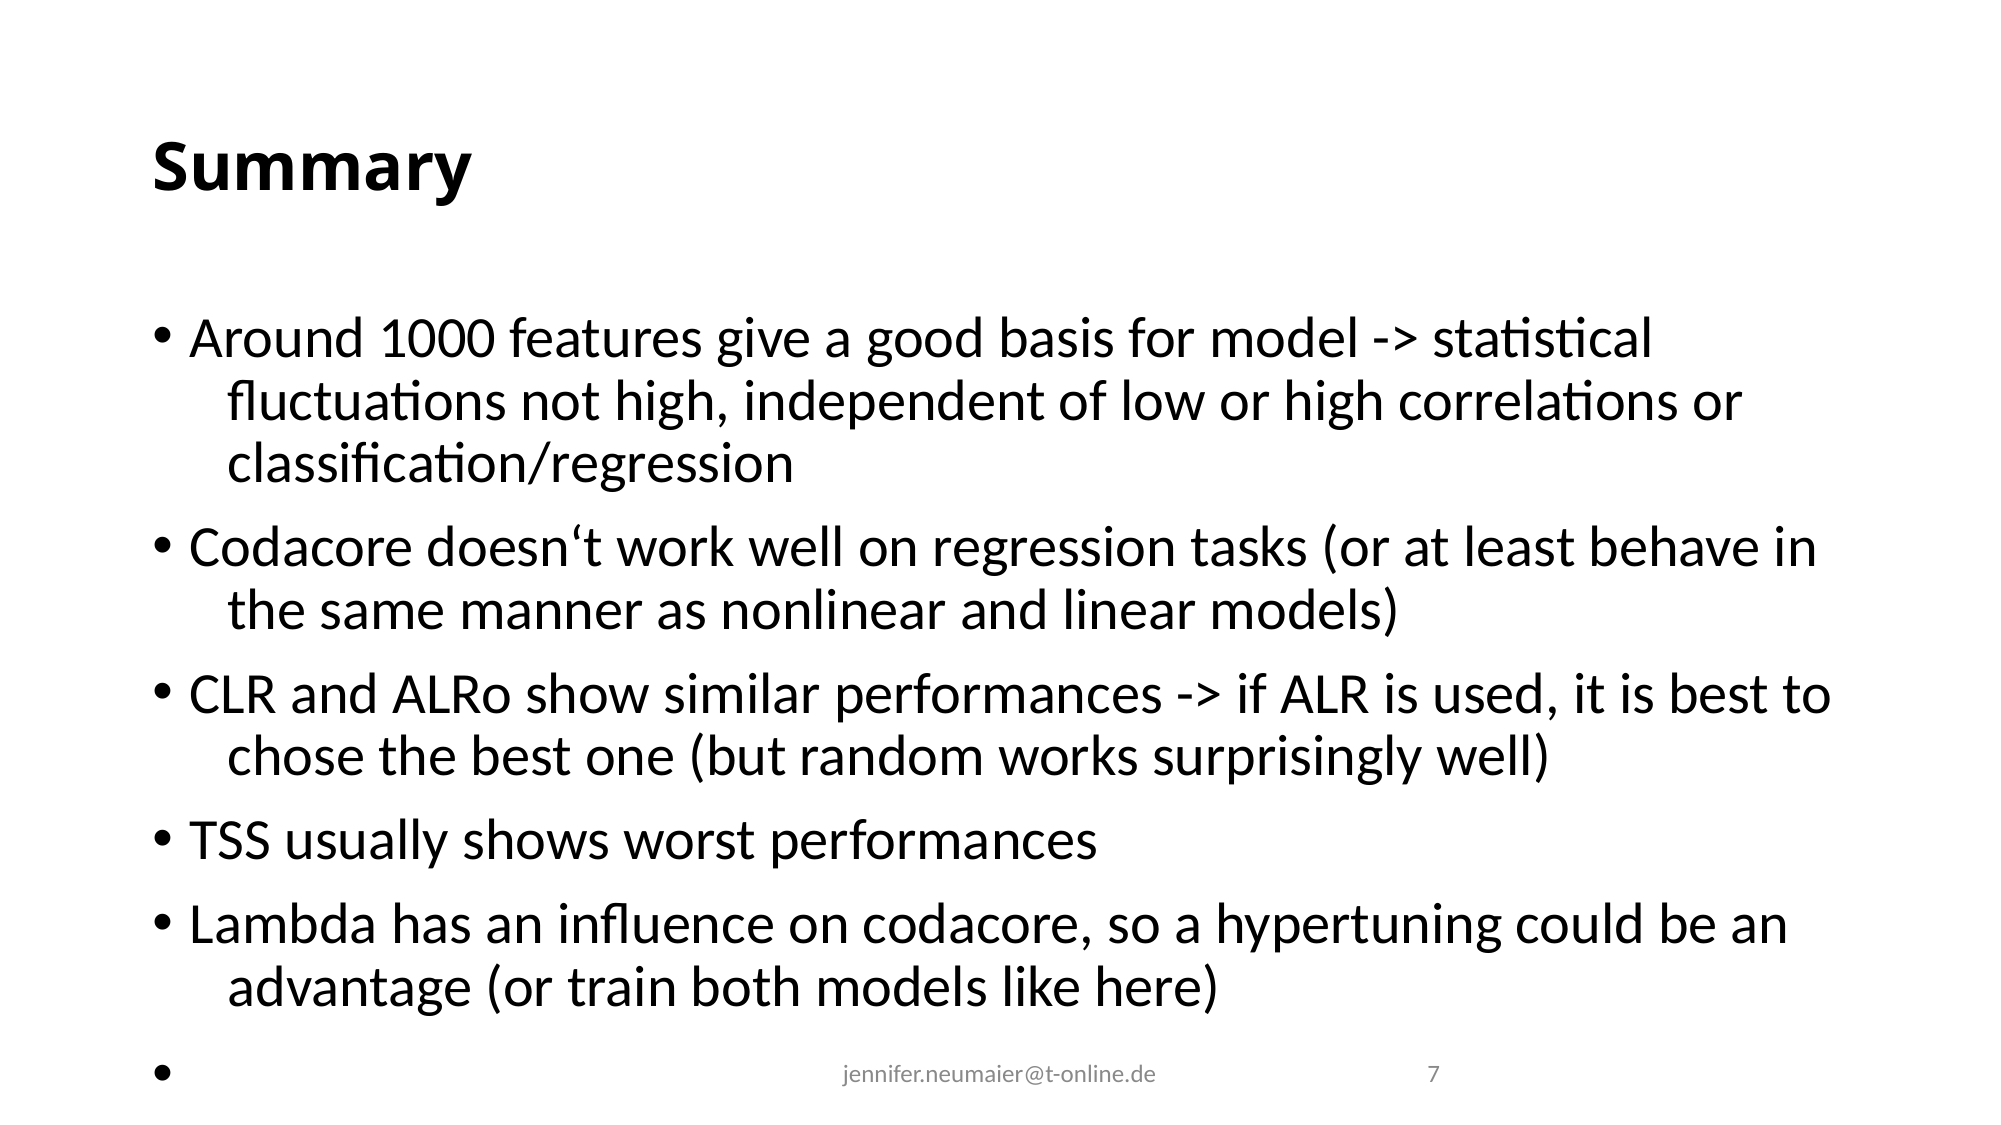

# Summary
Around 1000 features give a good basis for model -> statistical fluctuations not high, independent of low or high correlations or classification/regression
Codacore doesn‘t work well on regression tasks (or at least behave in the same manner as nonlinear and linear models)
CLR and ALRo show similar performances -> if ALR is used, it is best to chose the best one (but random works surprisingly well)
TSS usually shows worst performances
Lambda has an influence on codacore, so a hypertuning could be an advantage (or train both models like here)
jennifer.neumaier@t-online.de
7